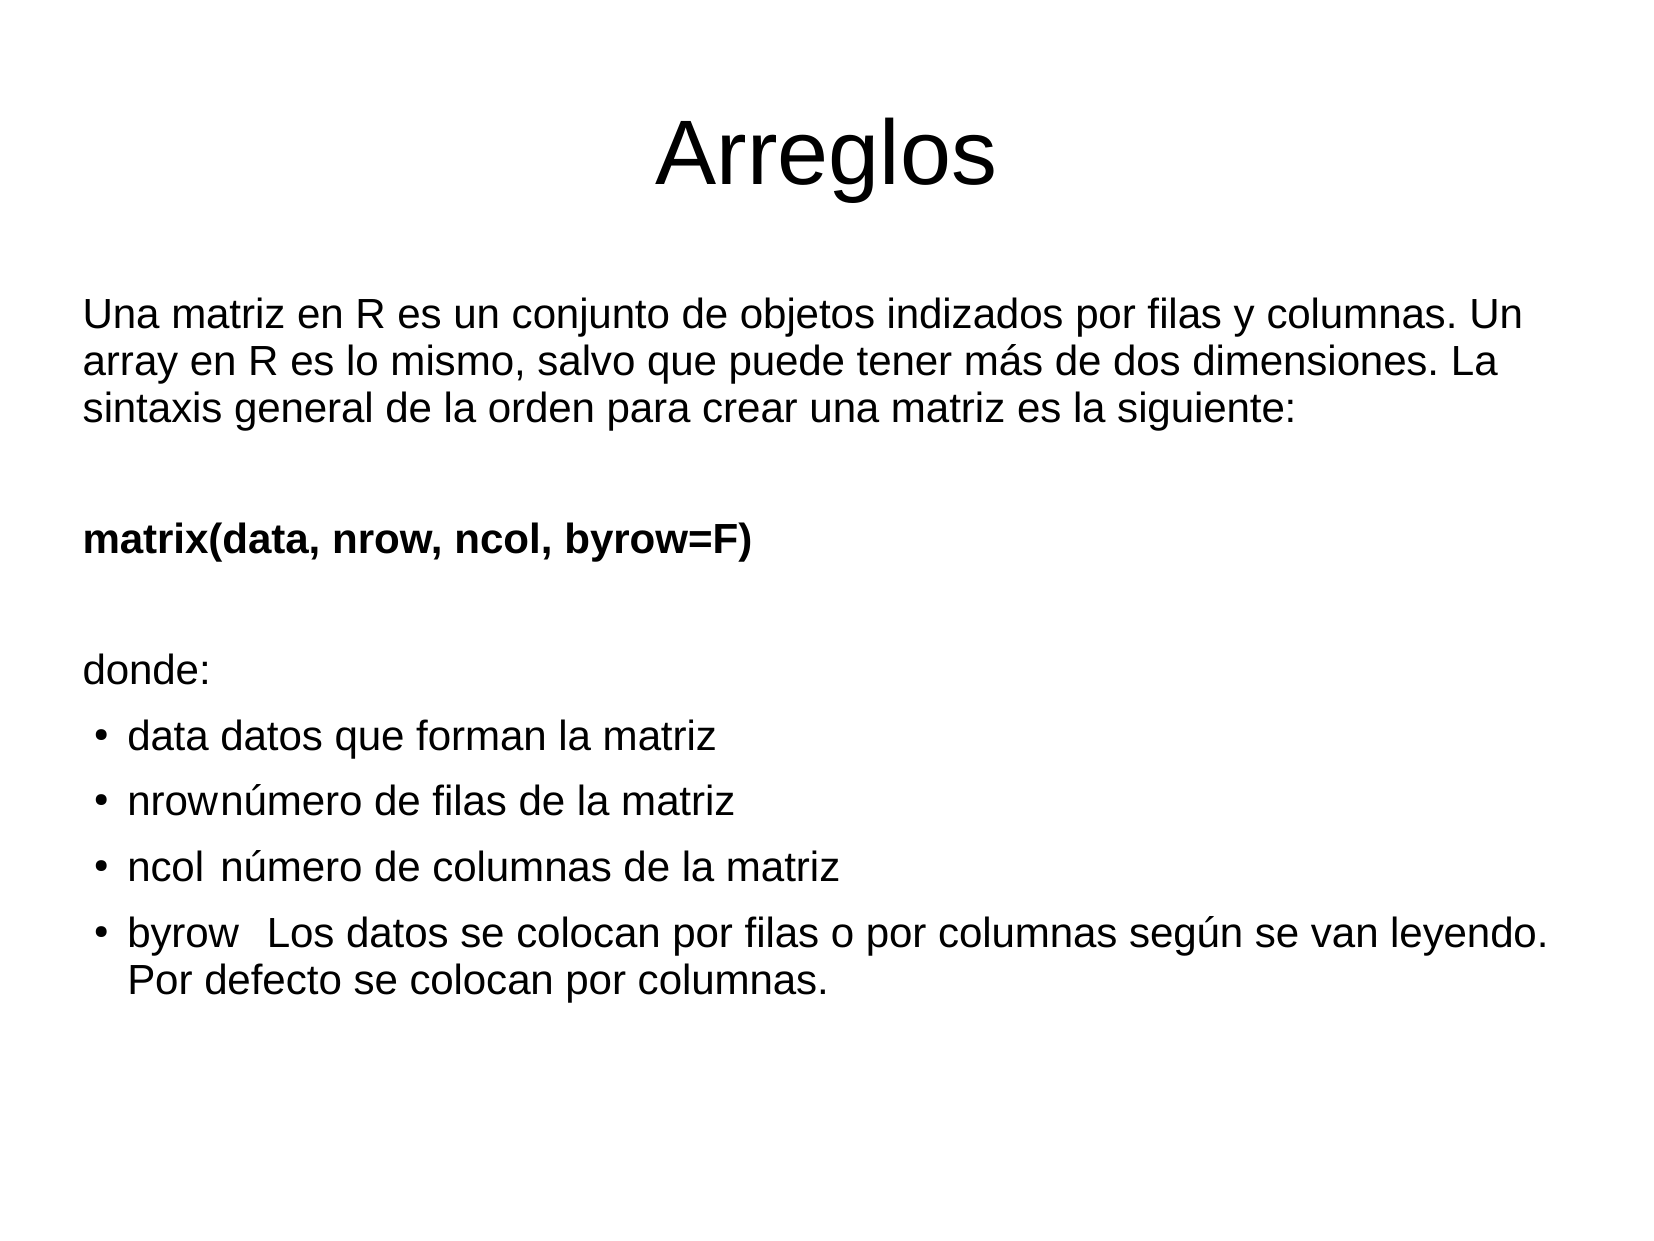

# Arreglos
Una matriz en R es un conjunto de objetos indizados por filas y columnas. Un array en R es lo mismo, salvo que puede tener más de dos dimensiones. La sintaxis general de la orden para crear una matriz es la siguiente:
matrix(data, nrow, ncol, byrow=F)
donde:
data	datos que forman la matriz
nrow	número de filas de la matriz
ncol	número de columnas de la matriz
byrow	Los datos se colocan por filas o por columnas según se van leyendo. Por defecto se colocan por columnas.